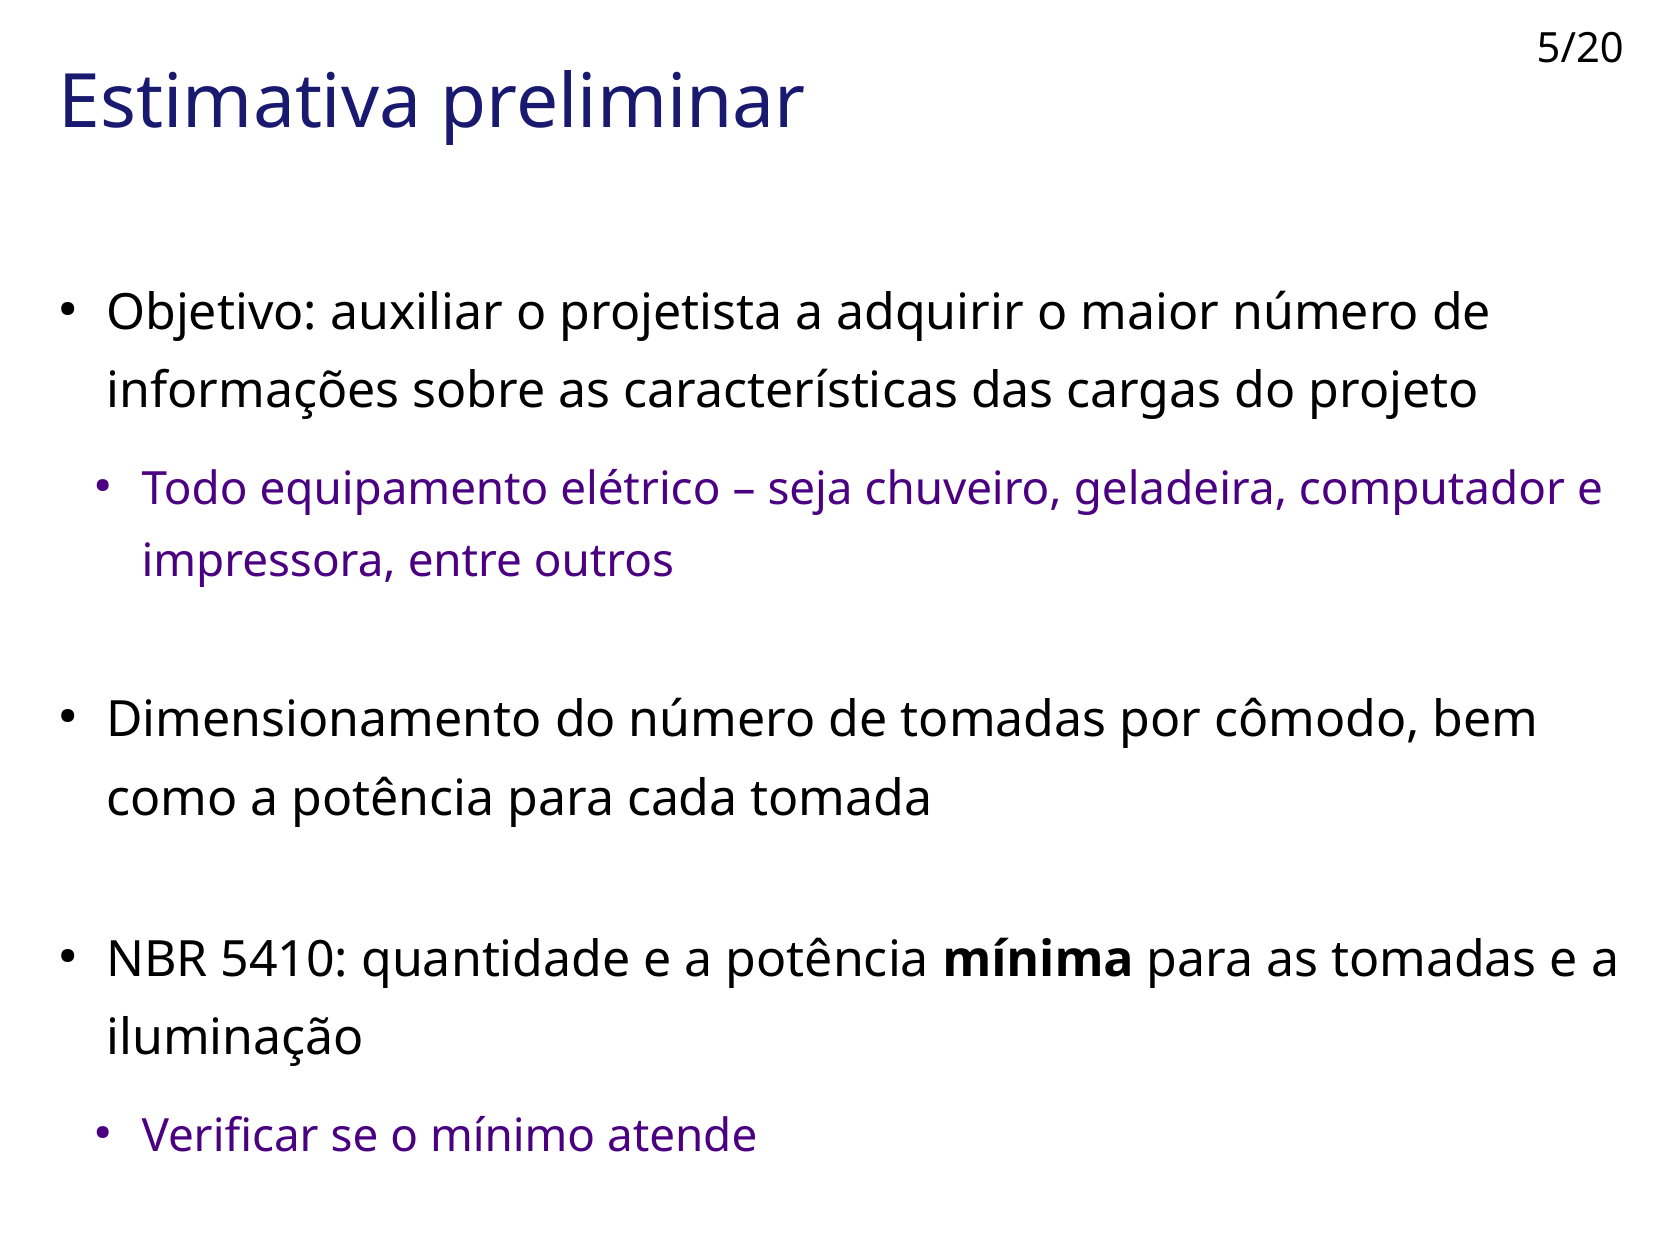

5
# Estimativa preliminar
Objetivo: auxiliar o projetista a adquirir o maior número de informações sobre as características das cargas do projeto
Todo equipamento elétrico – seja chuveiro, geladeira, computador e impressora, entre outros
Dimensionamento do número de tomadas por cômodo, bem como a potência para cada tomada
NBR 5410: quantidade e a potência mínima para as tomadas e a iluminação
Verificar se o mínimo atende